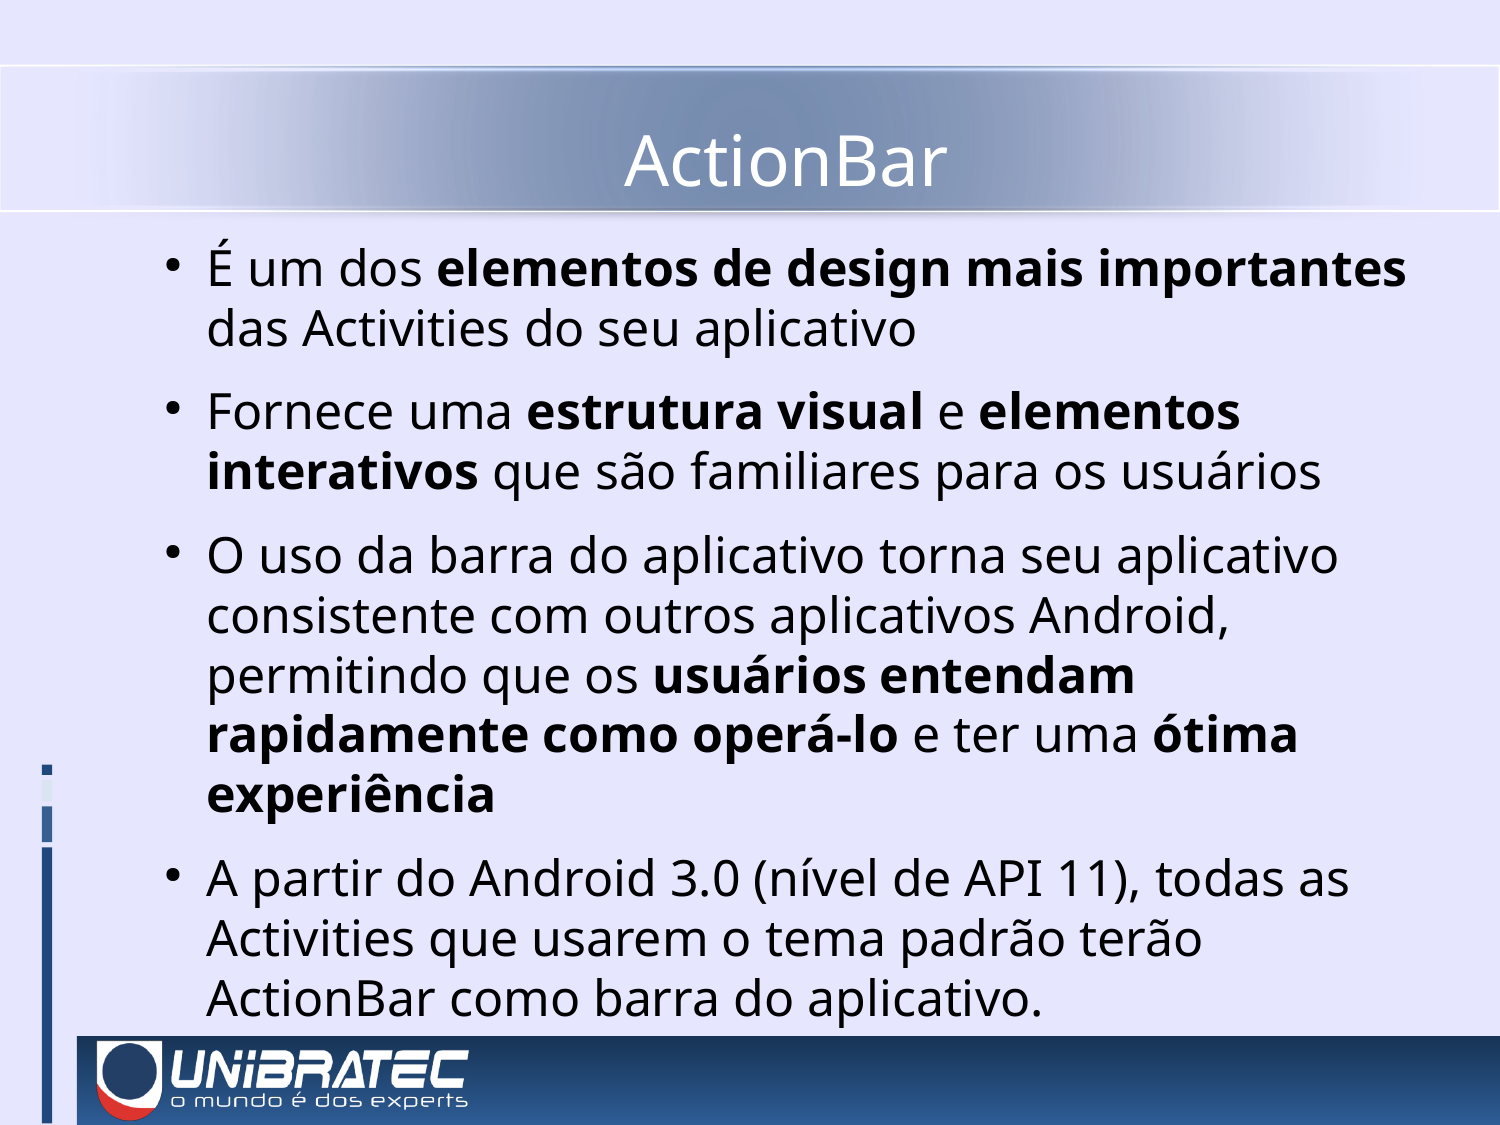

# ActionBar
É um dos elementos de design mais importantes das Activities do seu aplicativo
Fornece uma estrutura visual e elementos interativos que são familiares para os usuários
O uso da barra do aplicativo torna seu aplicativo consistente com outros aplicativos Android, permitindo que os usuários entendam rapidamente como operá-lo e ter uma ótima experiência
A partir do Android 3.0 (nível de API 11), todas as Activities que usarem o tema padrão terão ActionBar como barra do aplicativo.